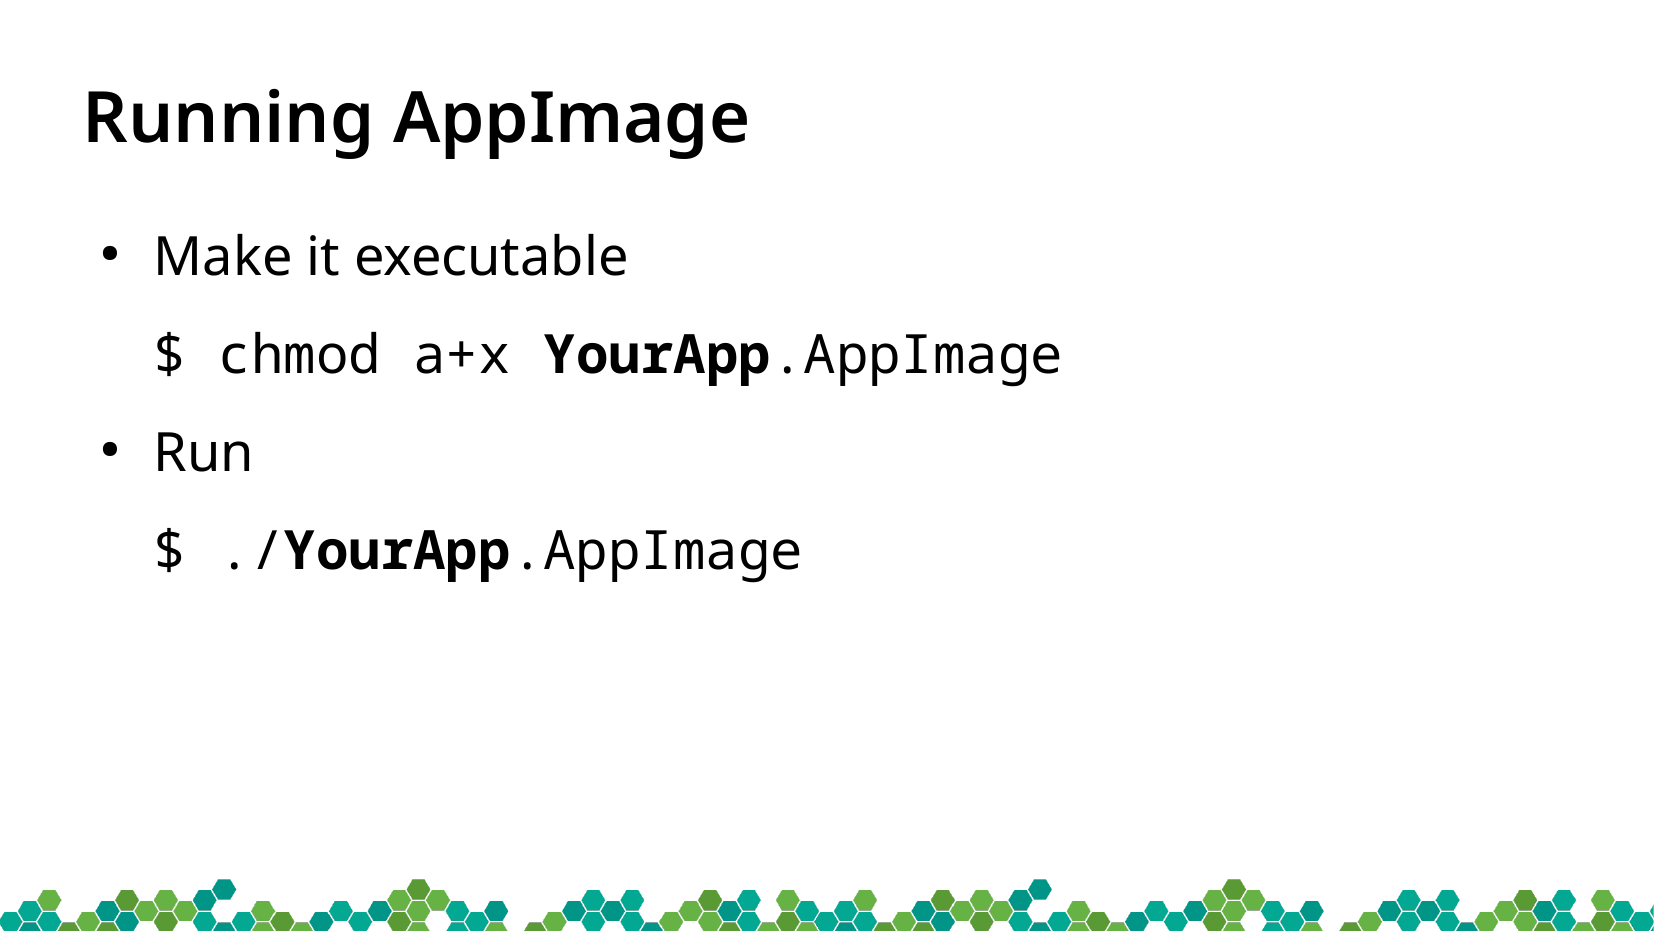

# Running AppImage
Make it executable
$ chmod a+x YourApp.AppImage
Run
$ ./YourApp.AppImage